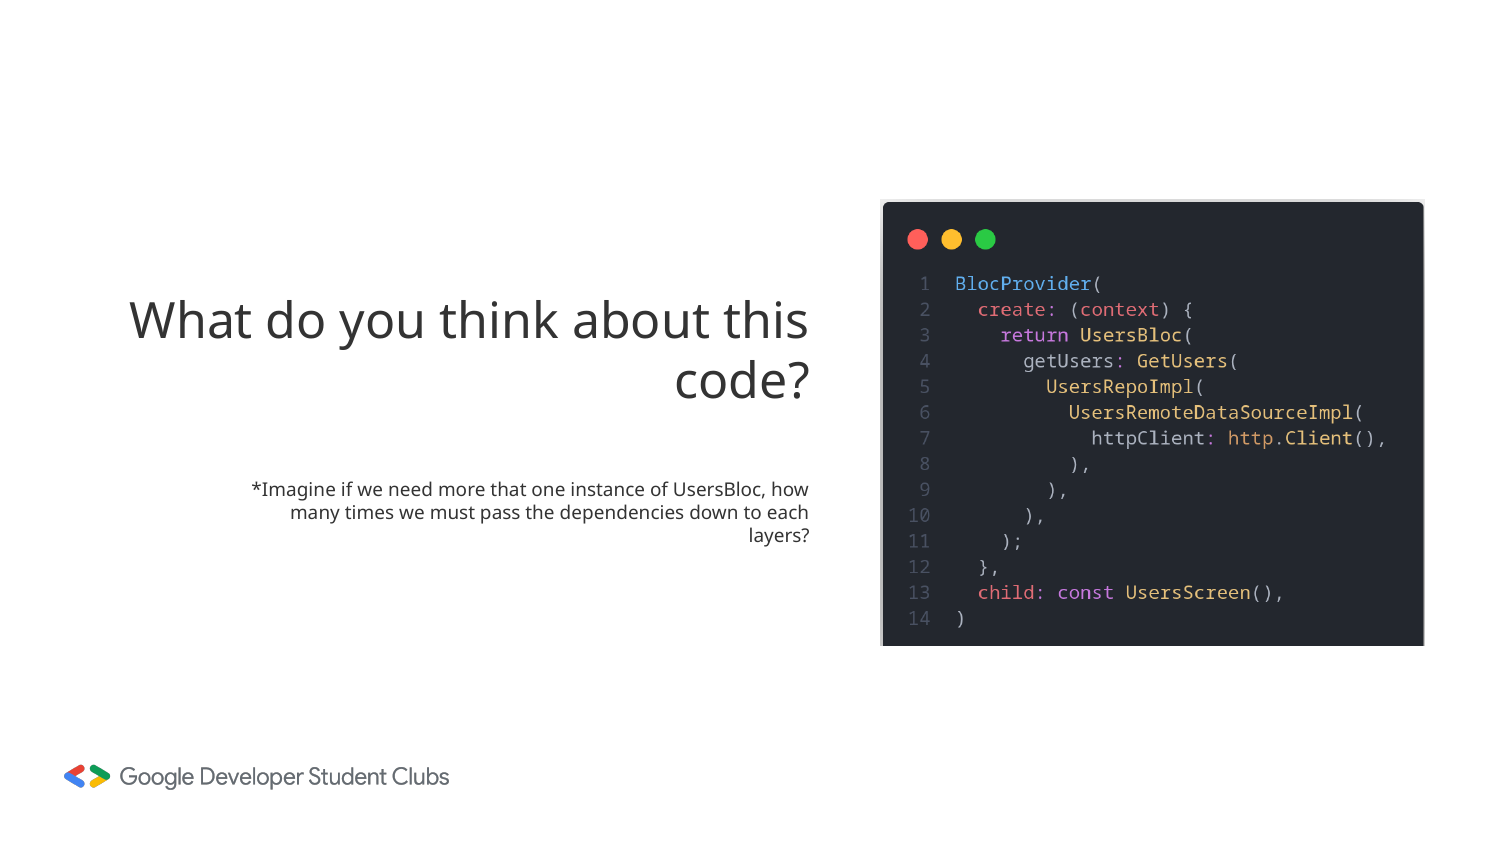

# What do you think about this code?
*Imagine if we need more that one instance of UsersBloc, how many times we must pass the dependencies down to each layers?